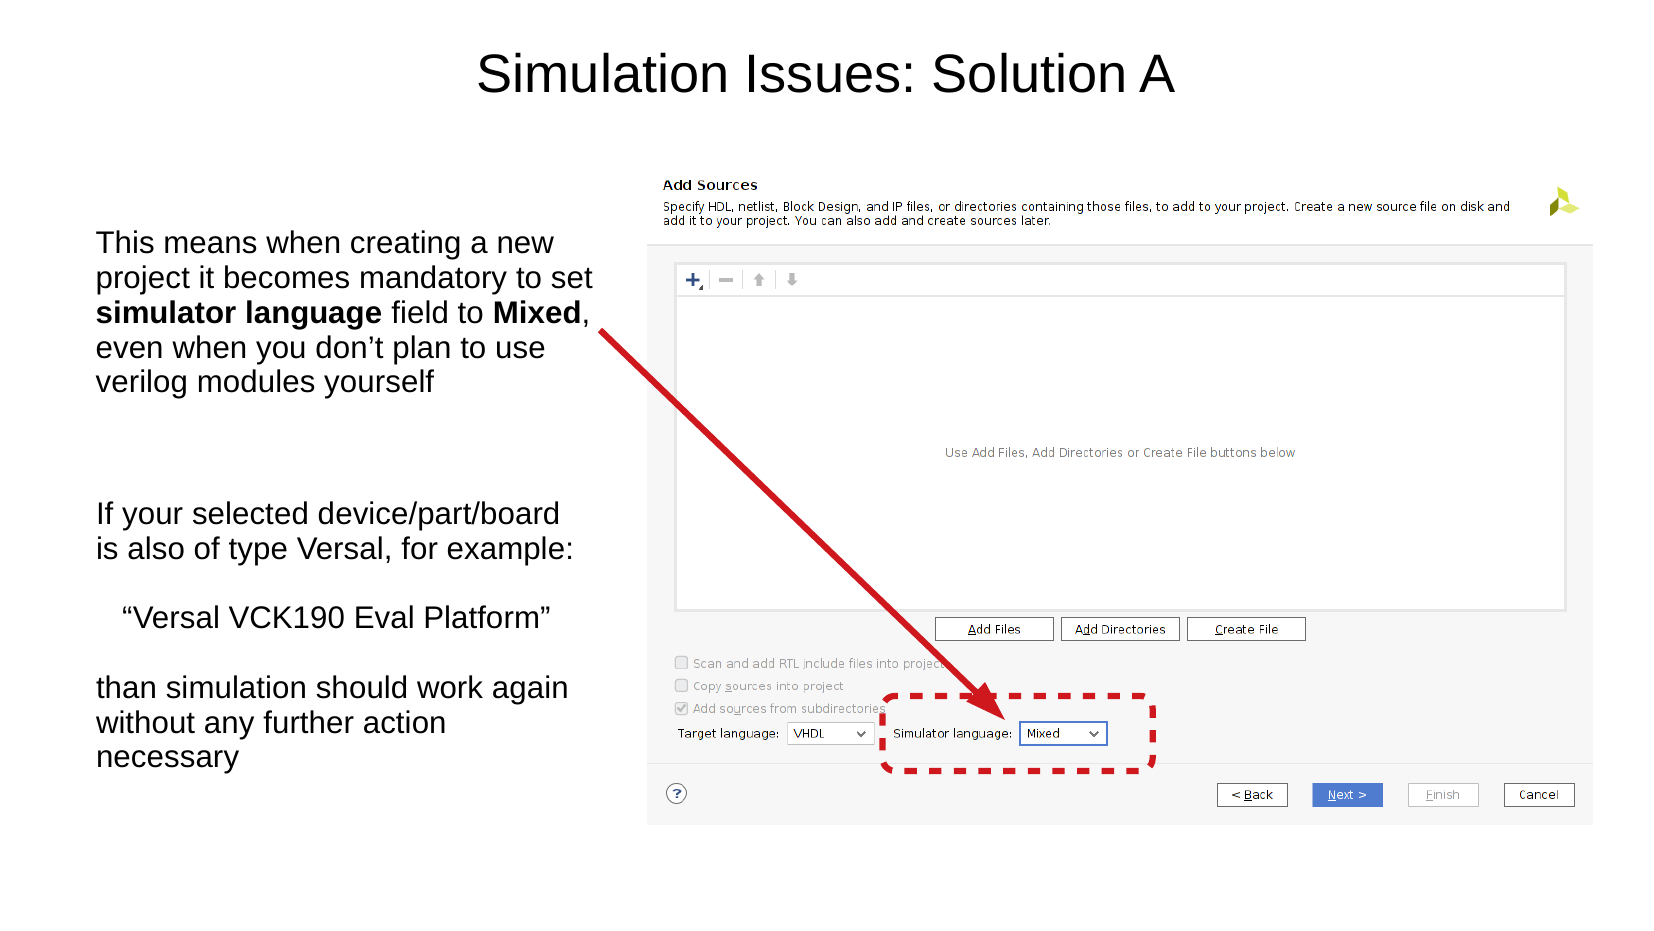

# Simulation Issues: Solution A
This means when creating a new project it becomes mandatory to set simulator language field to Mixed, even when you don’t plan to use verilog modules yourself
If your selected device/part/board is also of type Versal, for example:
 “Versal VCK190 Eval Platform”
than simulation should work again without any further action necessary